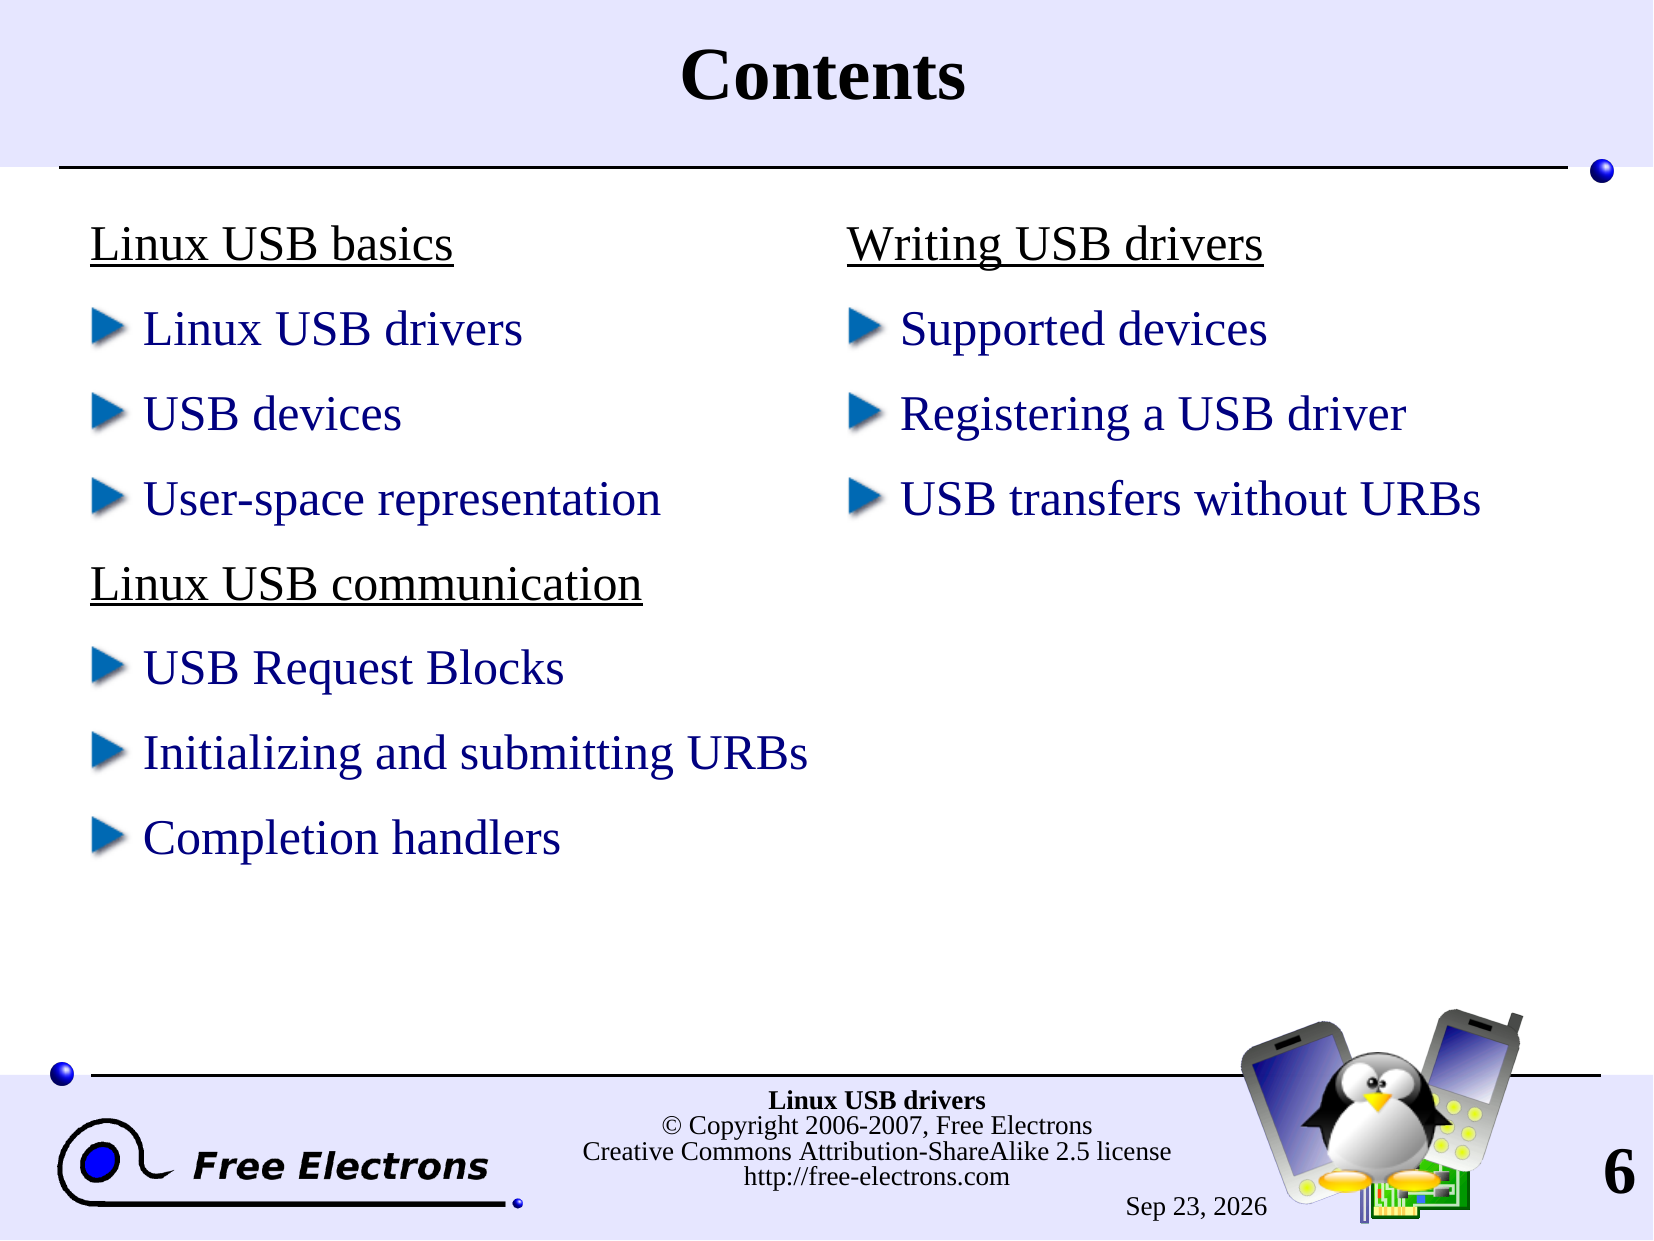

# Contents
Linux USB basics
Linux USB drivers
USB devices
User-space representation
Linux USB communication
USB Request Blocks
Initializing and submitting URBs
Completion handlers
Writing USB drivers
Supported devices
Registering a USB driver
USB transfers without URBs